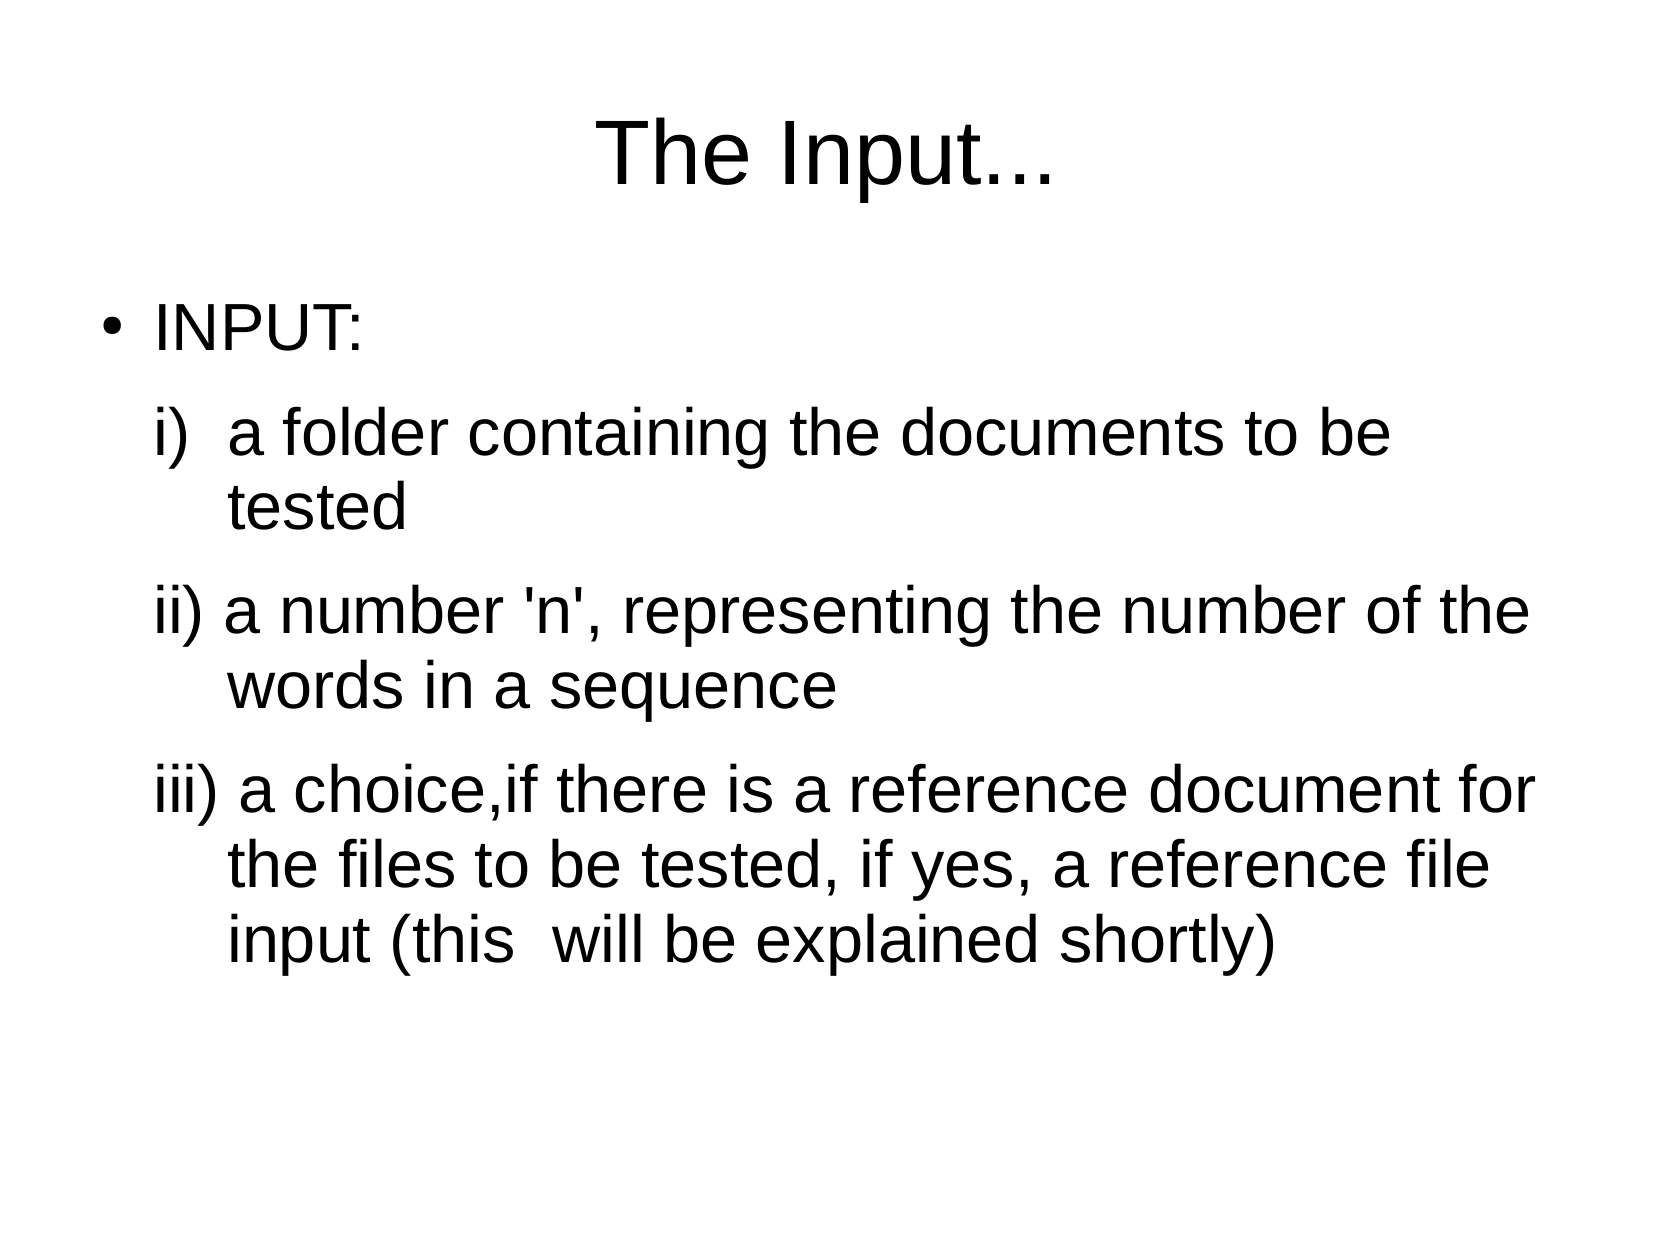

# The Input...
INPUT:
i) a folder containing the documents to be tested
ii) a number 'n', representing the number of the words in a sequence
iii) a choice,if there is a reference document for the files to be tested, if yes, a reference file input (this will be explained shortly)